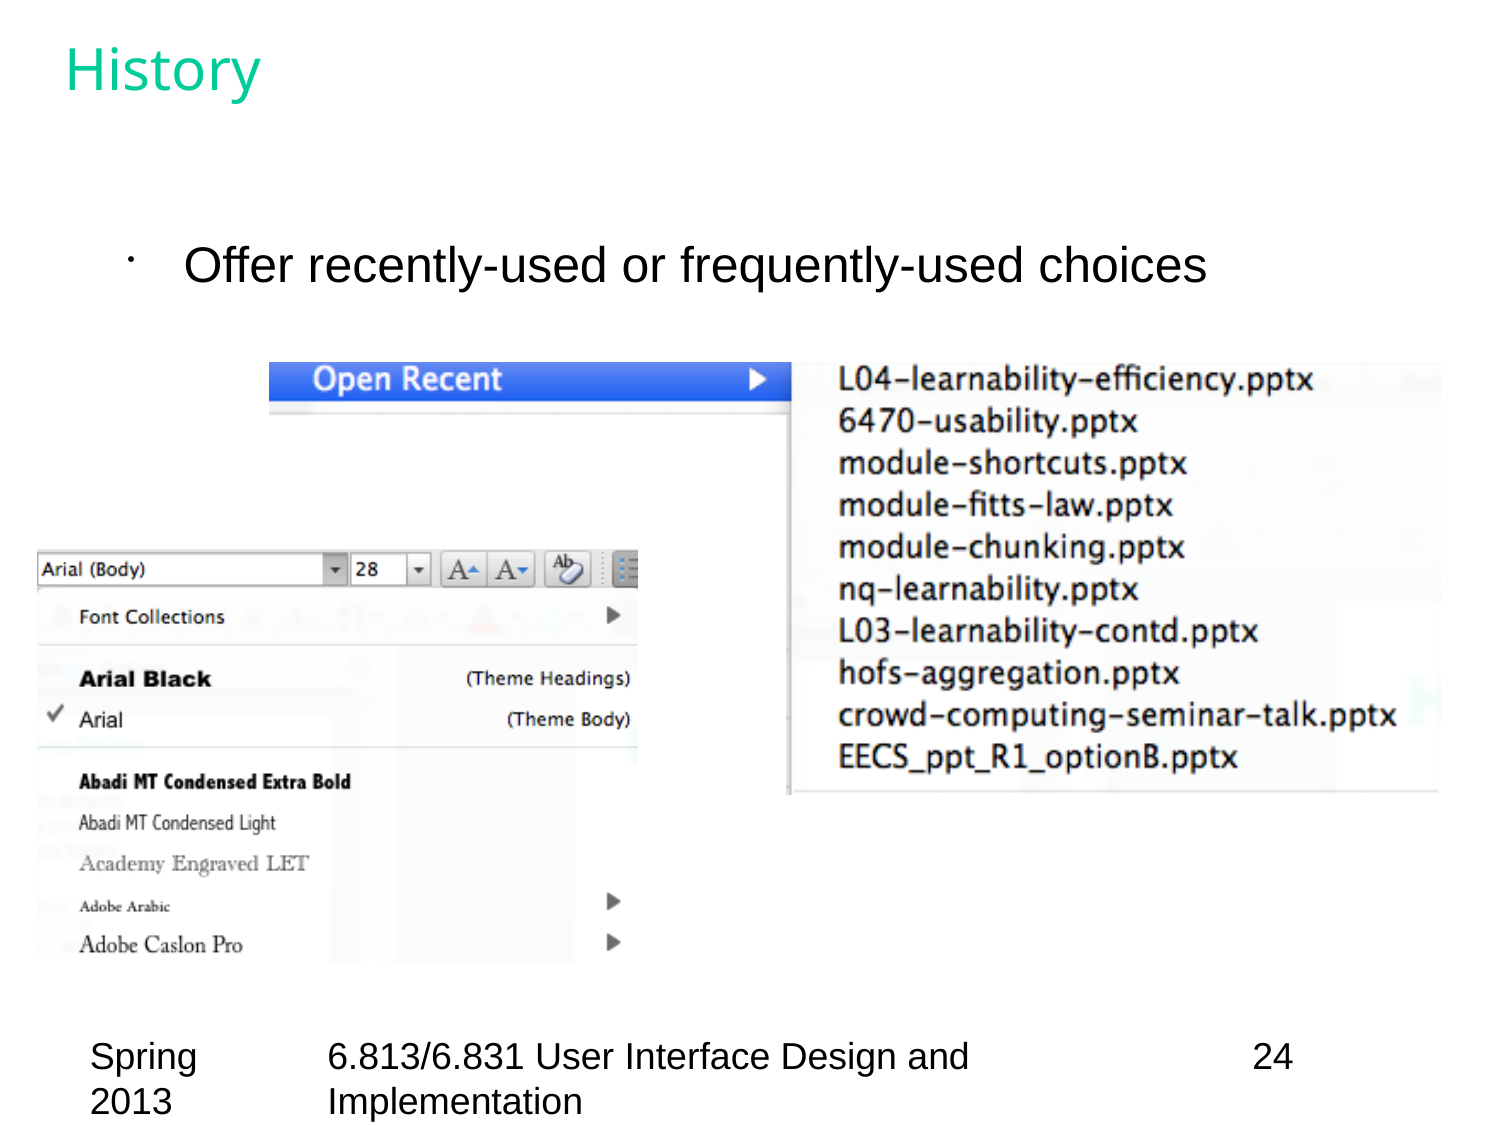

# History
Offer recently-used or frequently-used choices
Spring 2013
6.813/6.831 User Interface Design and Implementation